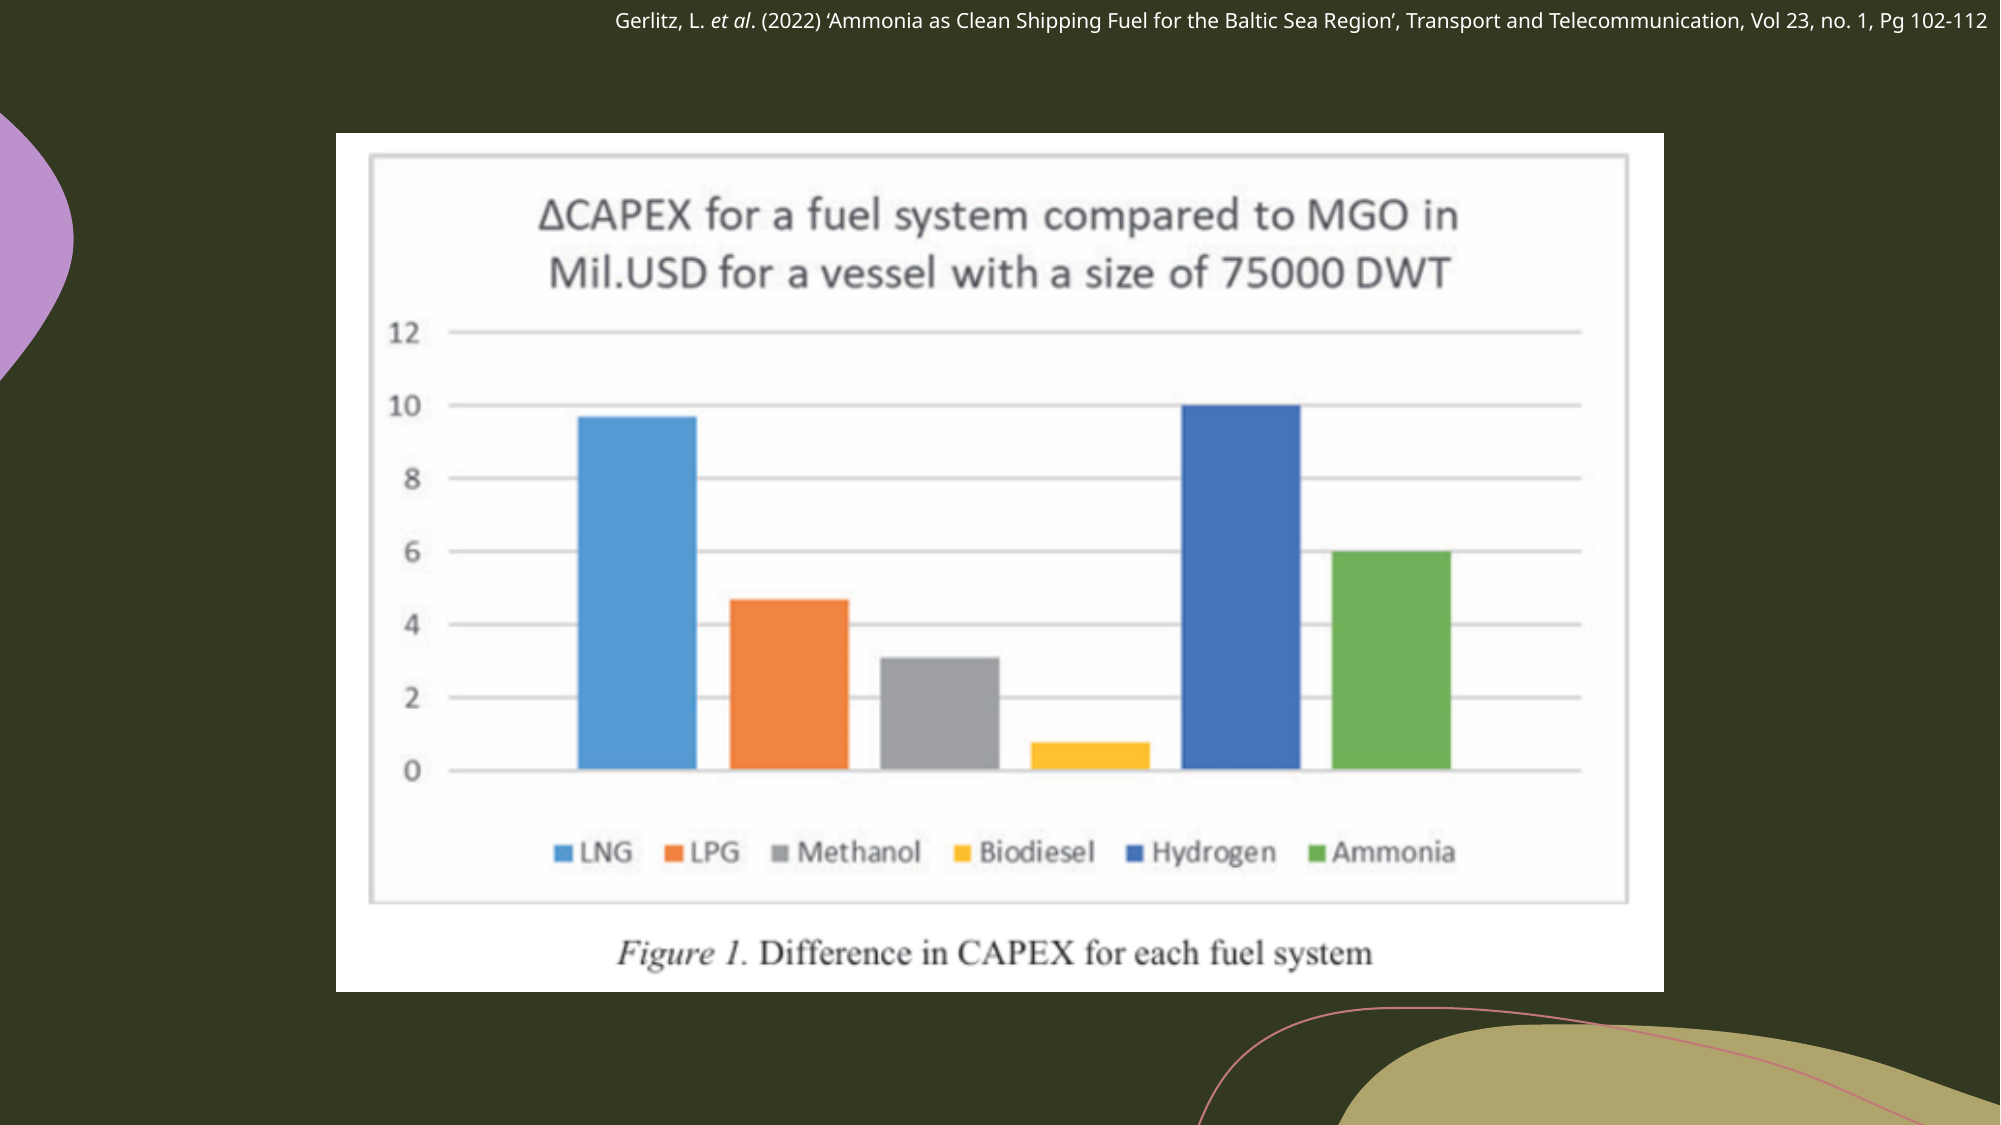

Gerlitz, L. et al. (2022) ‘Ammonia as Clean Shipping Fuel for the Baltic Sea Region’, Transport and Telecommunication, Vol 23, no. 1, Pg 102-112